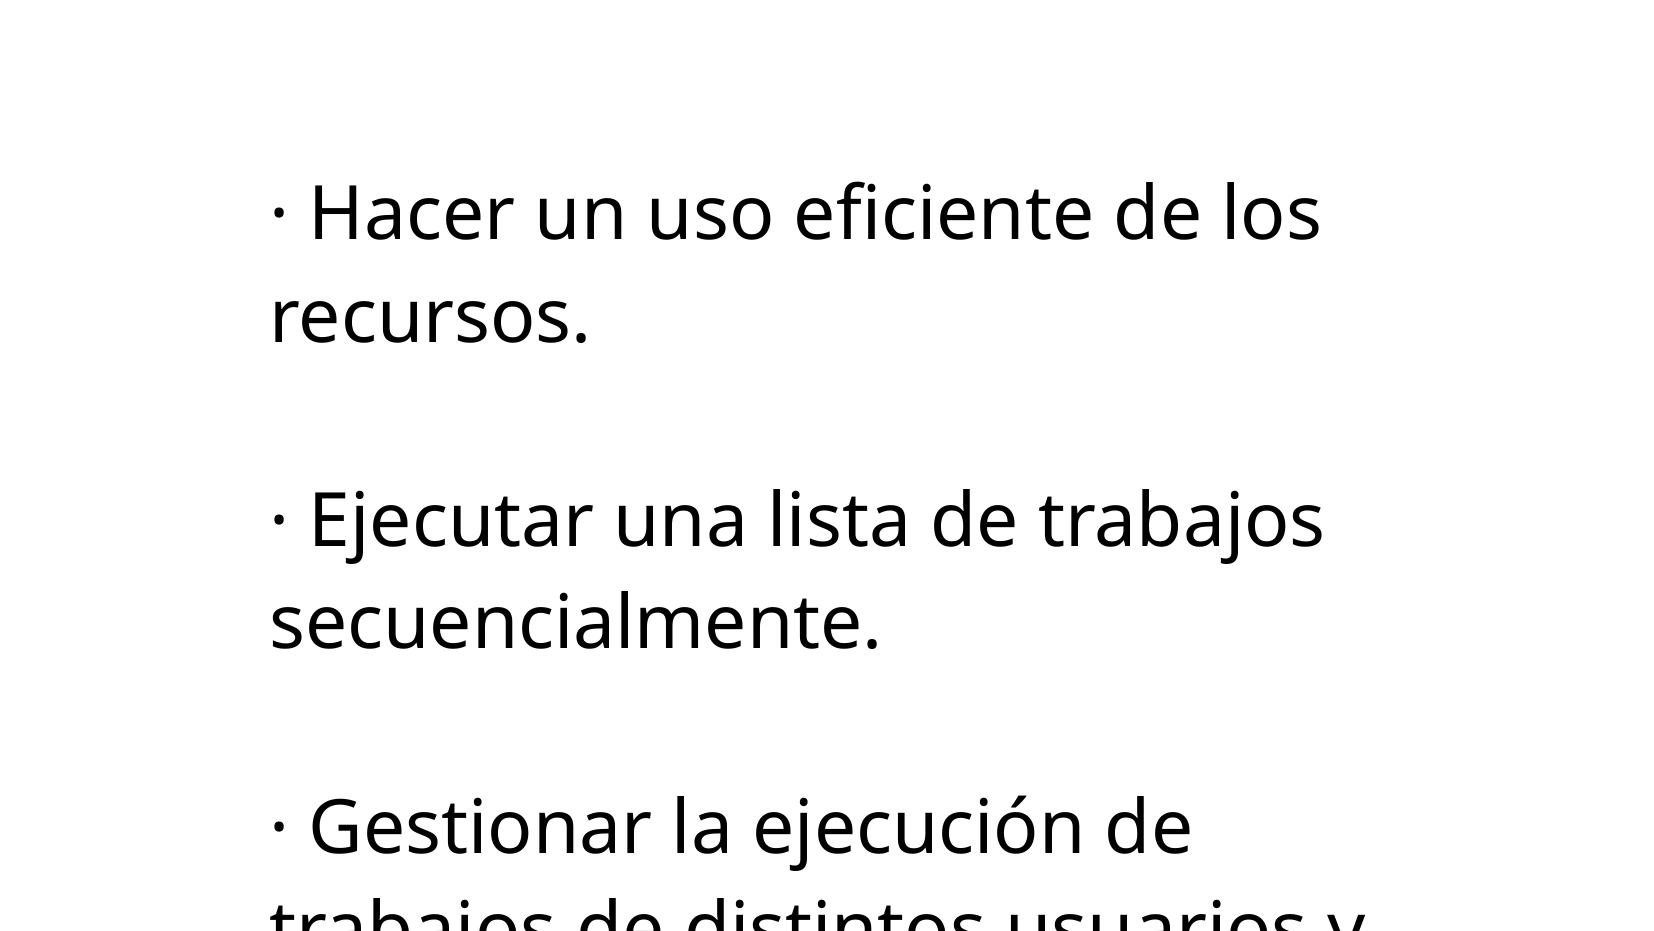

· Hacer un uso eficiente de los recursos.
· Ejecutar una lista de trabajos secuencialmente.
· Gestionar la ejecución de trabajos de distintos usuarios y grupos.